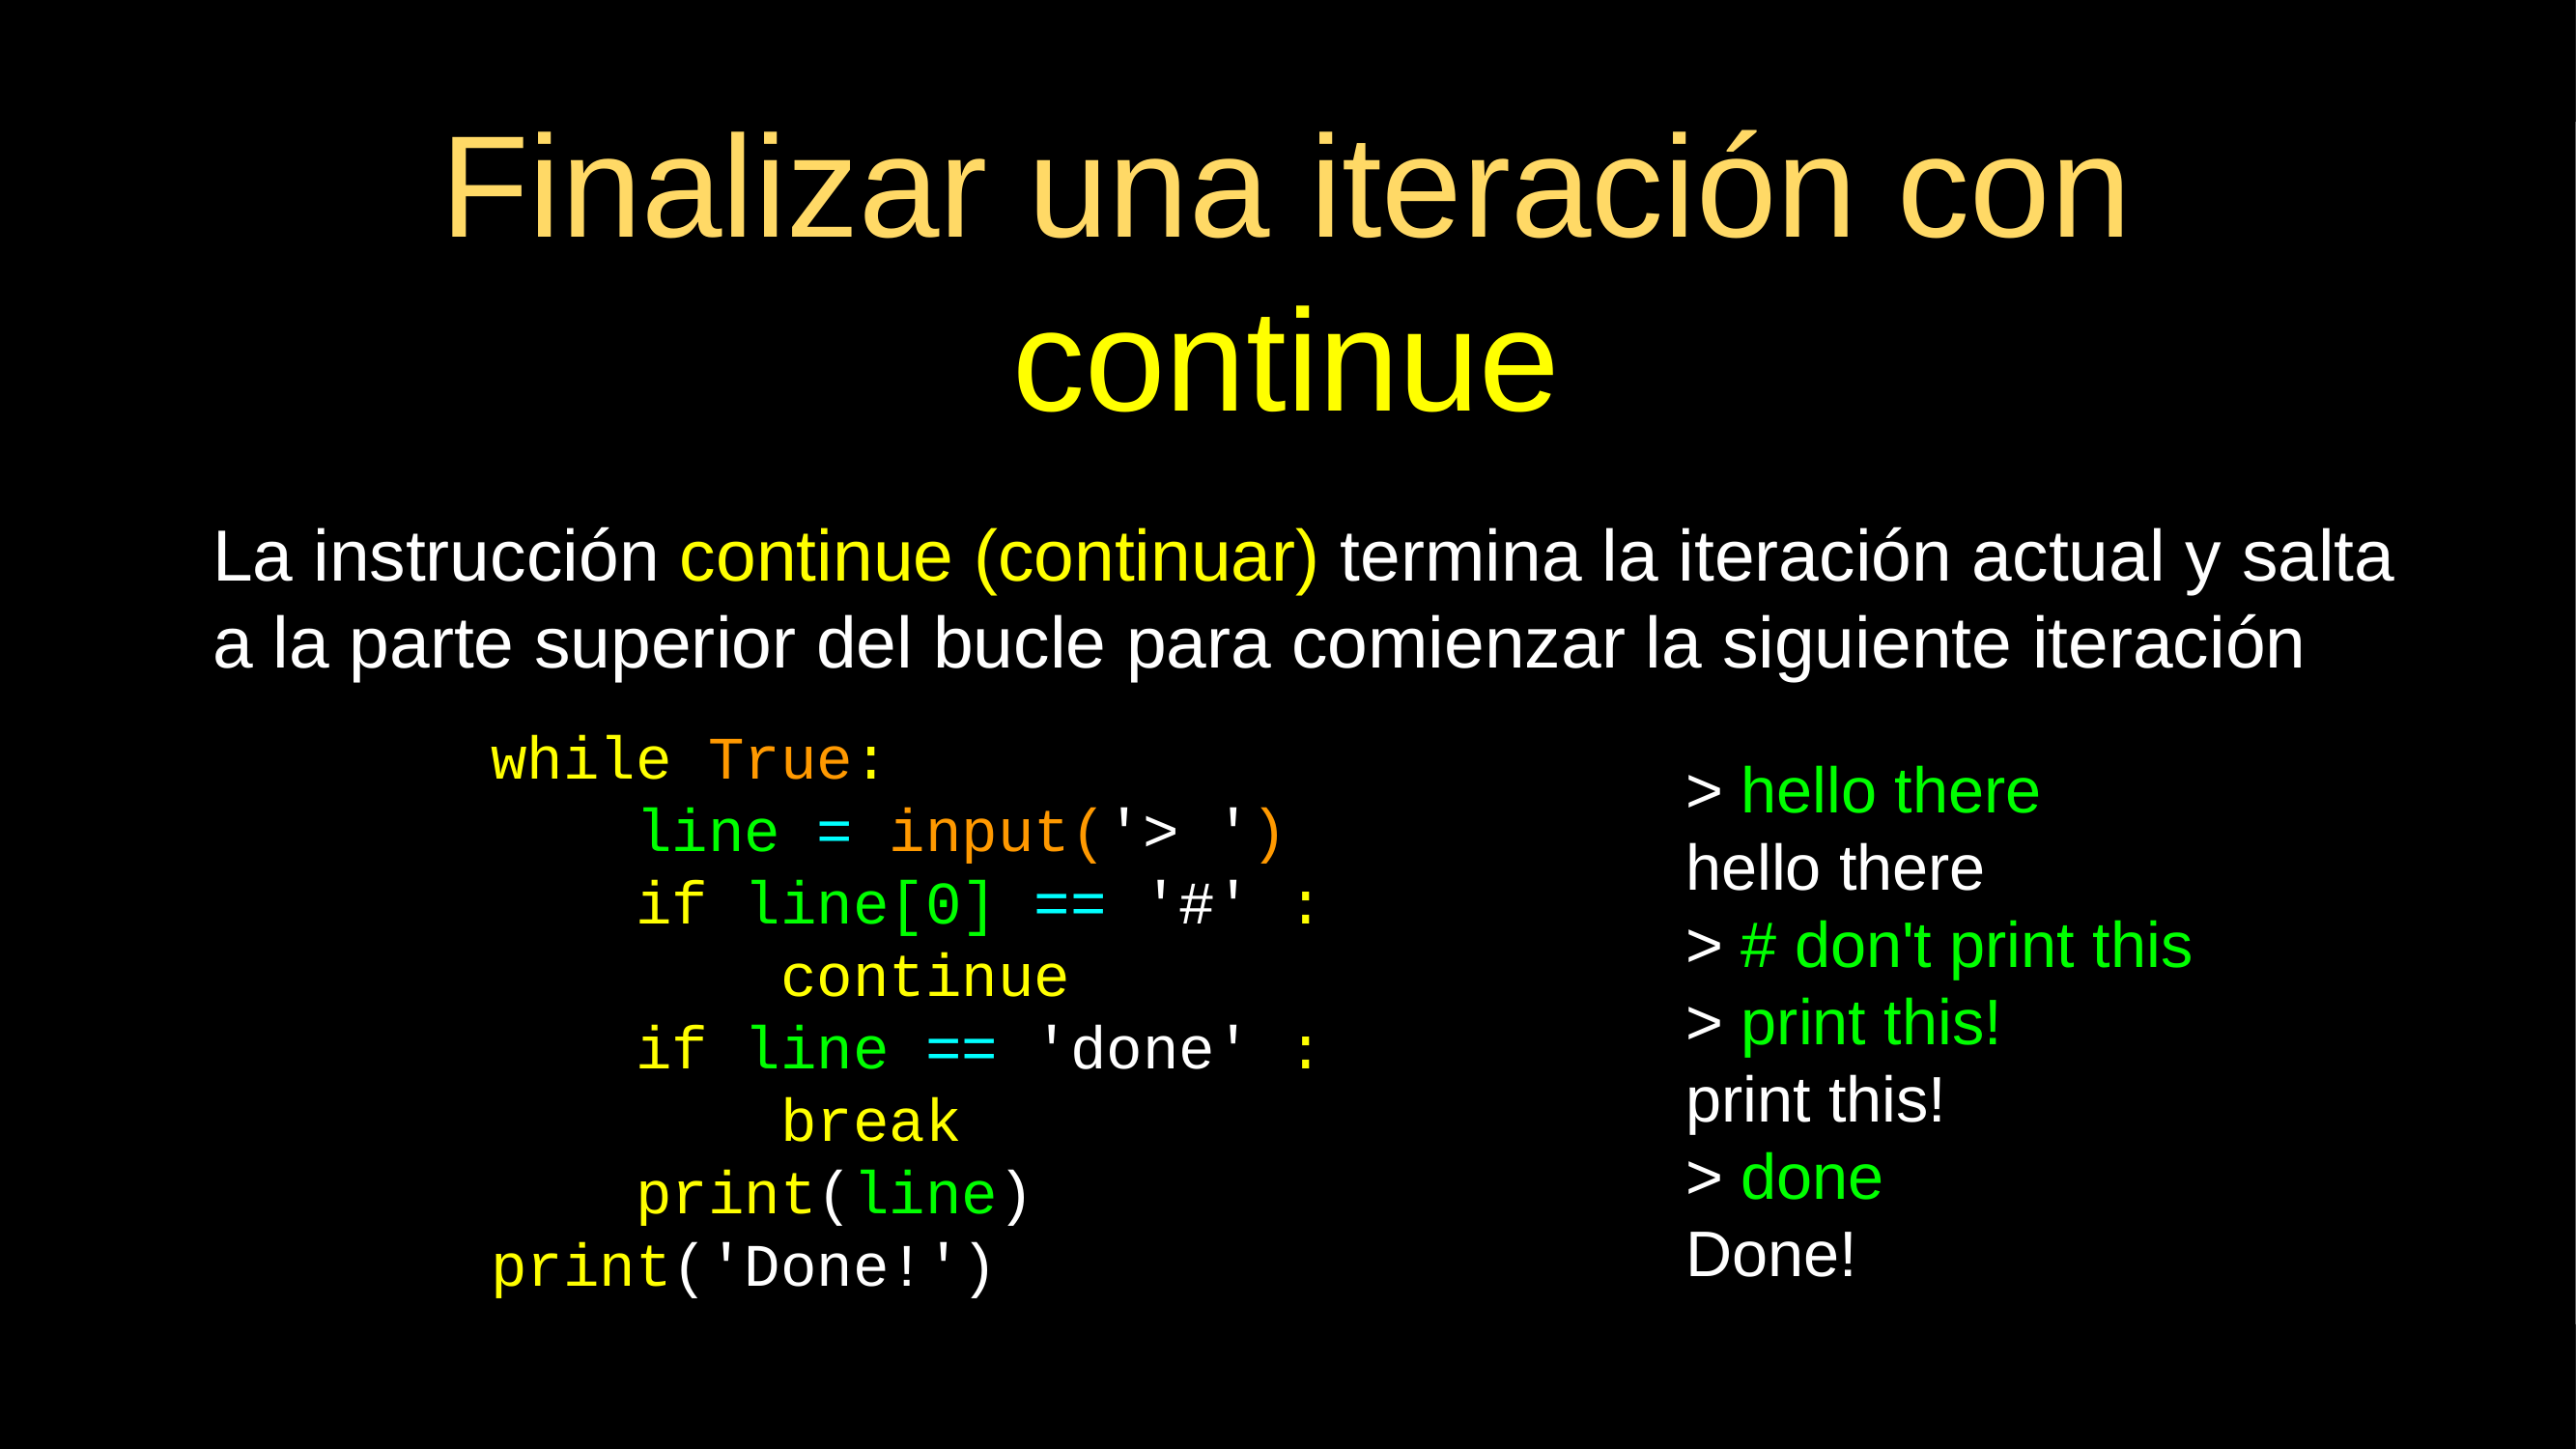

# Finalizar una iteración con continue
La instrucción continue (continuar) termina la iteración actual y salta a la parte superior del bucle para comienzar la siguiente iteración
while True:
 line = input('> ')
 if line[0] == '#' :
 continue
 if line == 'done' :
 break
 print(line)
print('Done!')
> hello there
hello there
> # don't print this
> print this!
print this!
> done
Done!